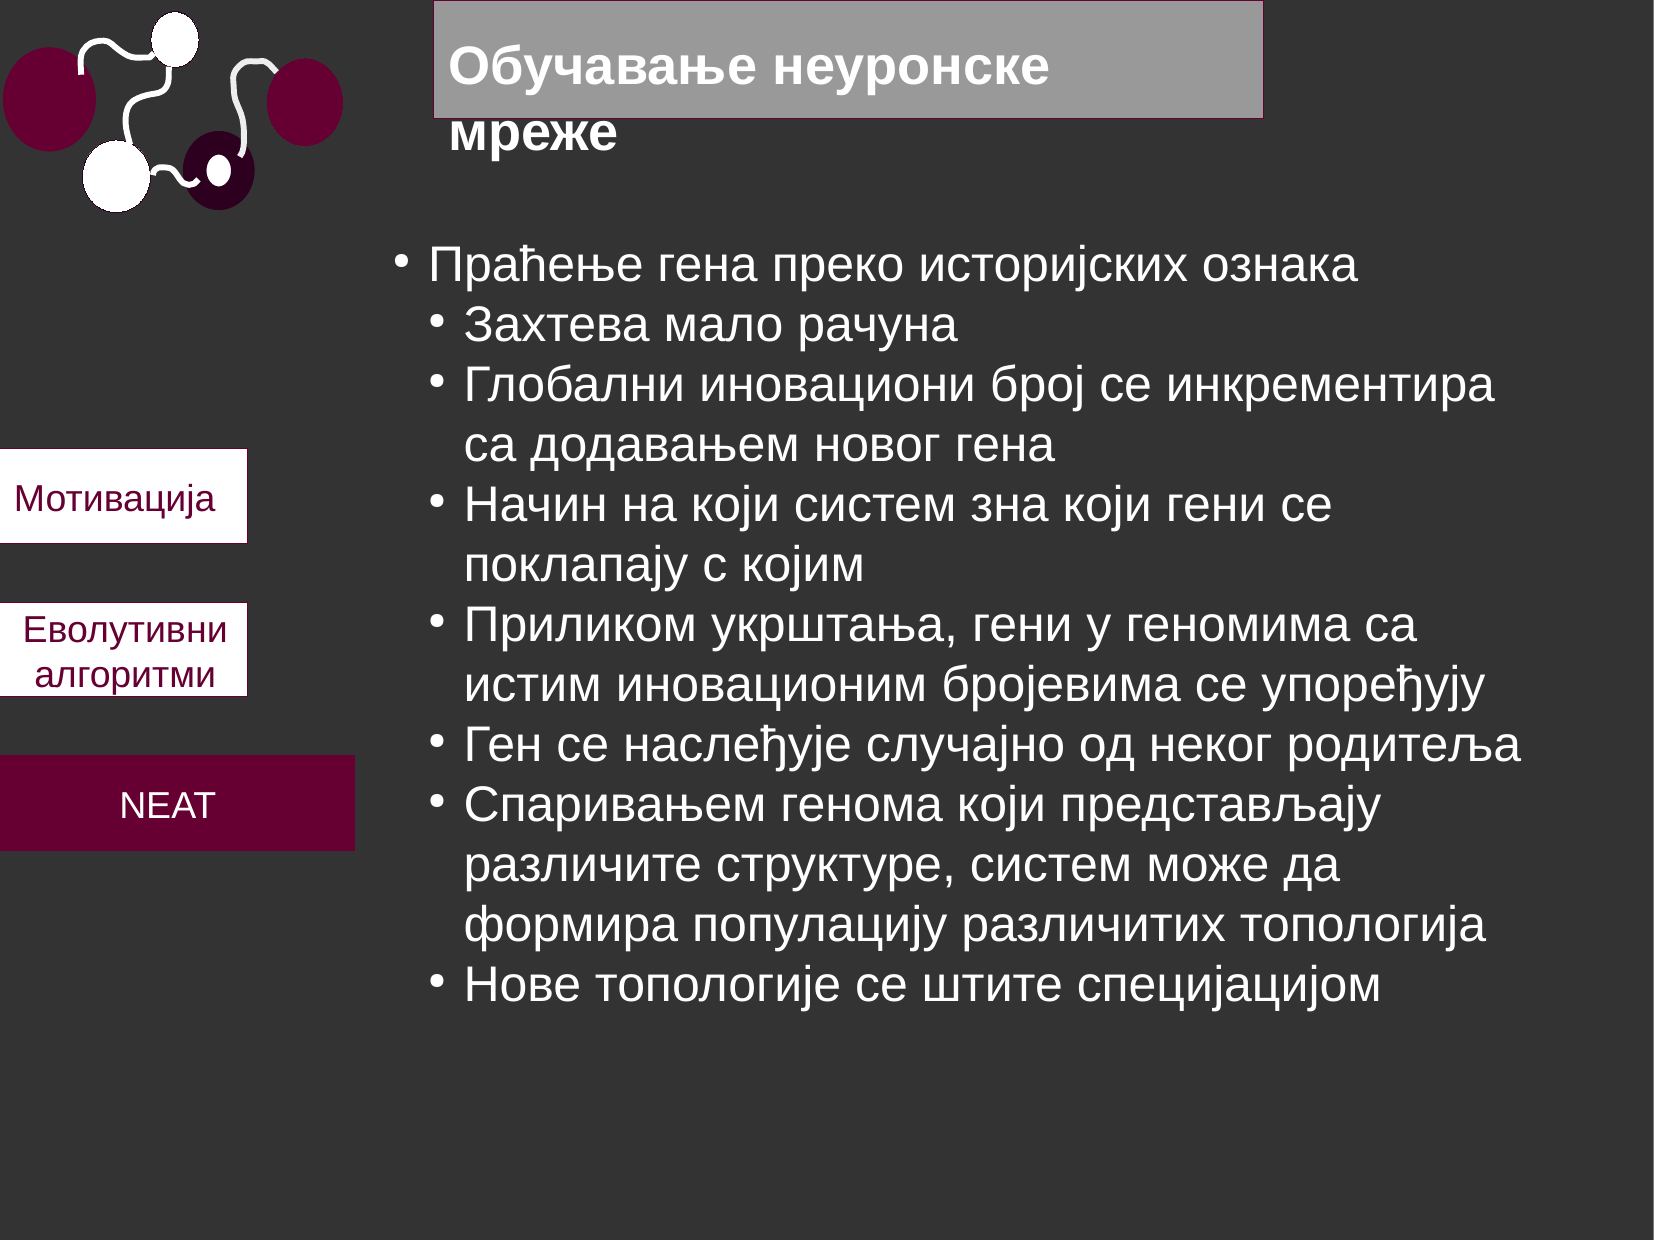

Обучавање неуронске мреже
Праћење гена преко историјских ознака
Захтева мало рачуна
Глобални иновациони број се инкрементира са додавањем новог гена
Начин на који систем зна који гени се поклапају с којим
Приликом укрштања, гени у геномима са истим иновационим бројевима се упоређују
Ген се наслеђује случајно од неког родитеља
Спаривањем генома који представљају различите структуре, систем може да формира популацију различитих топологија
Нове топологије се штите специјацијом
 Мотивација
	Еволутивни
 	алгоритми
 NEAT